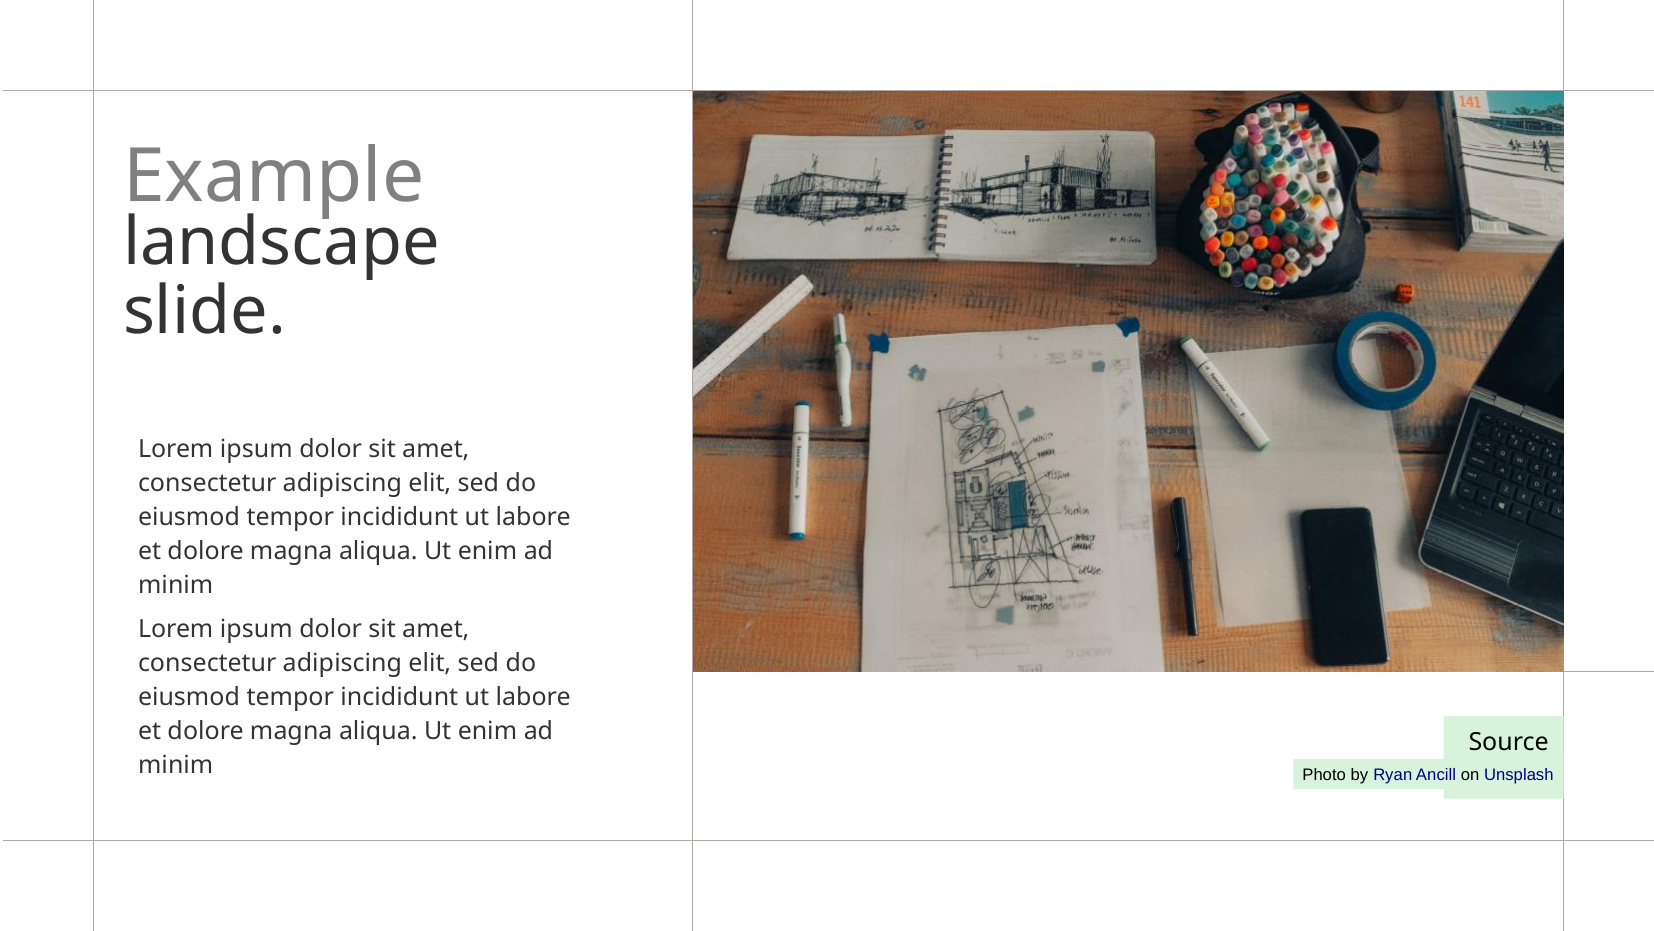

Example
landscape
slide.
Lorem ipsum dolor sit amet, consectetur adipiscing elit, sed do eiusmod tempor incididunt ut labore et dolore magna aliqua. Ut enim ad minim
Lorem ipsum dolor sit amet, consectetur adipiscing elit, sed do eiusmod tempor incididunt ut labore et dolore magna aliqua. Ut enim ad minim
Photo by Ryan Ancill on Unsplash